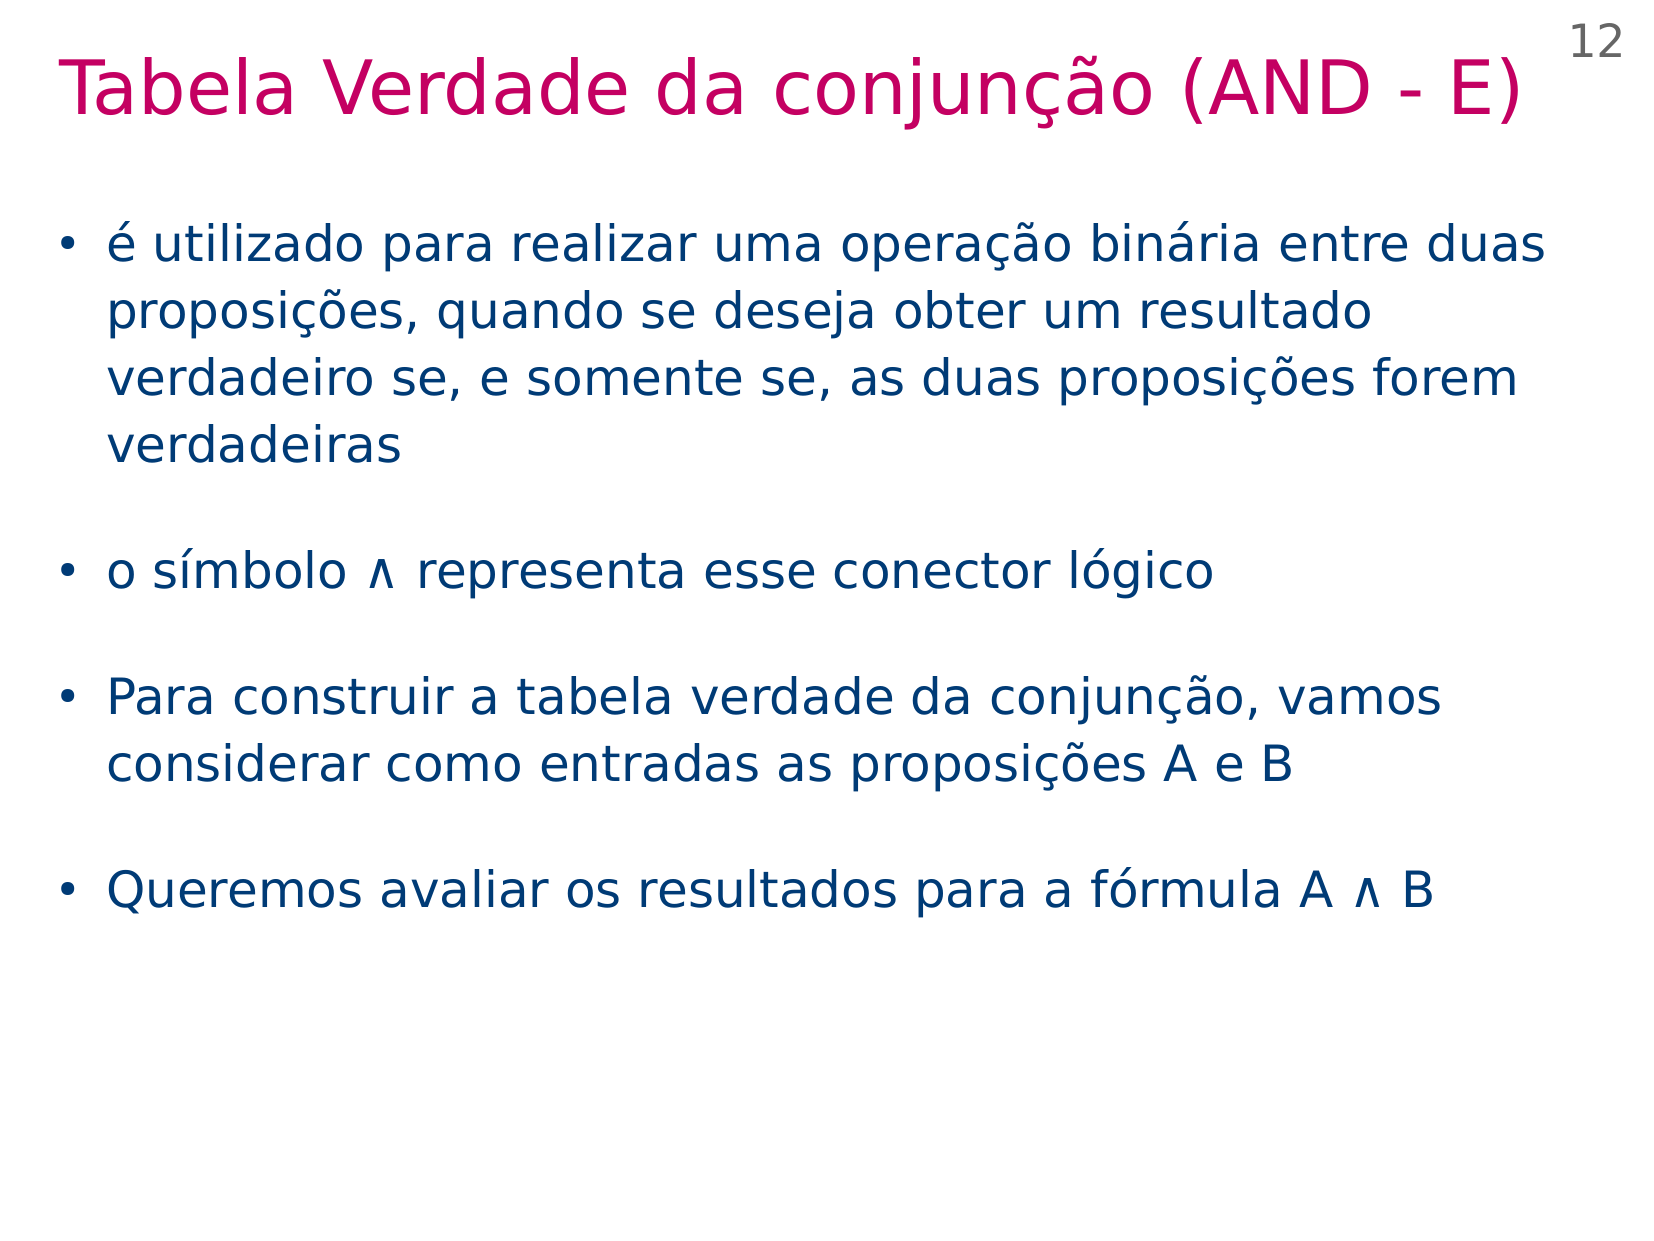

12
# Tabela Verdade da conjunção (AND - E)
é utilizado para realizar uma operação binária entre duas proposições, quando se deseja obter um resultado verdadeiro se, e somente se, as duas proposições forem verdadeiras
o símbolo ∧ representa esse conector lógico
Para construir a tabela verdade da conjunção, vamos considerar como entradas as proposições A e B
Queremos avaliar os resultados para a fórmula A ∧ B